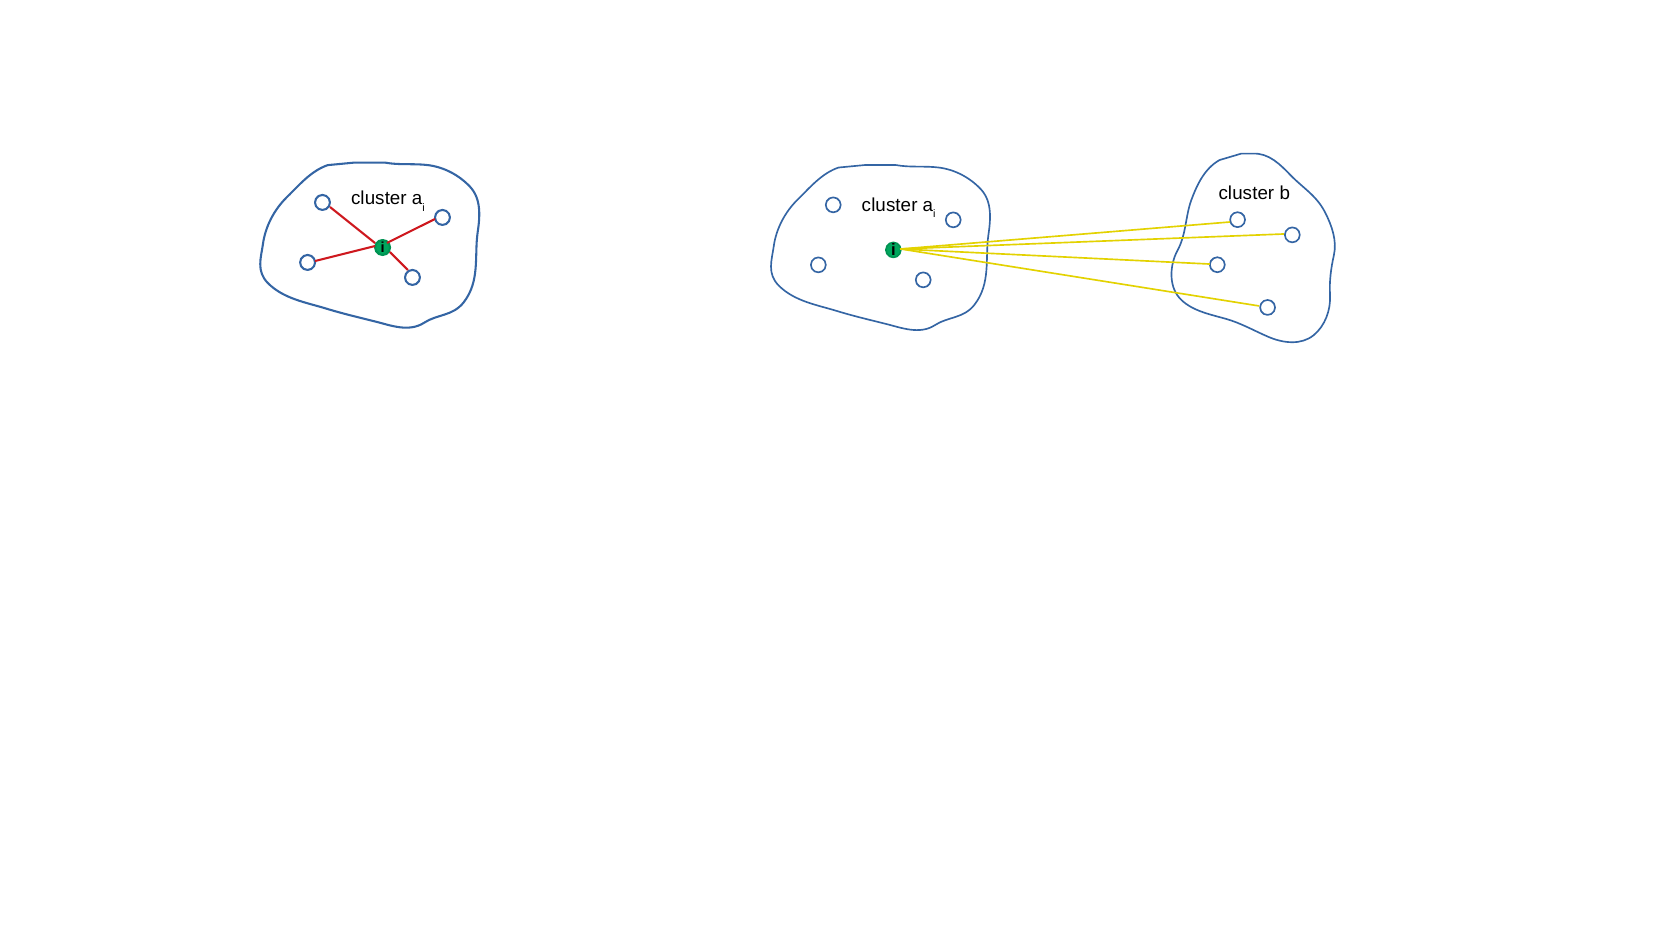

cluster b
	cluster ai
	cluster ai
i
i